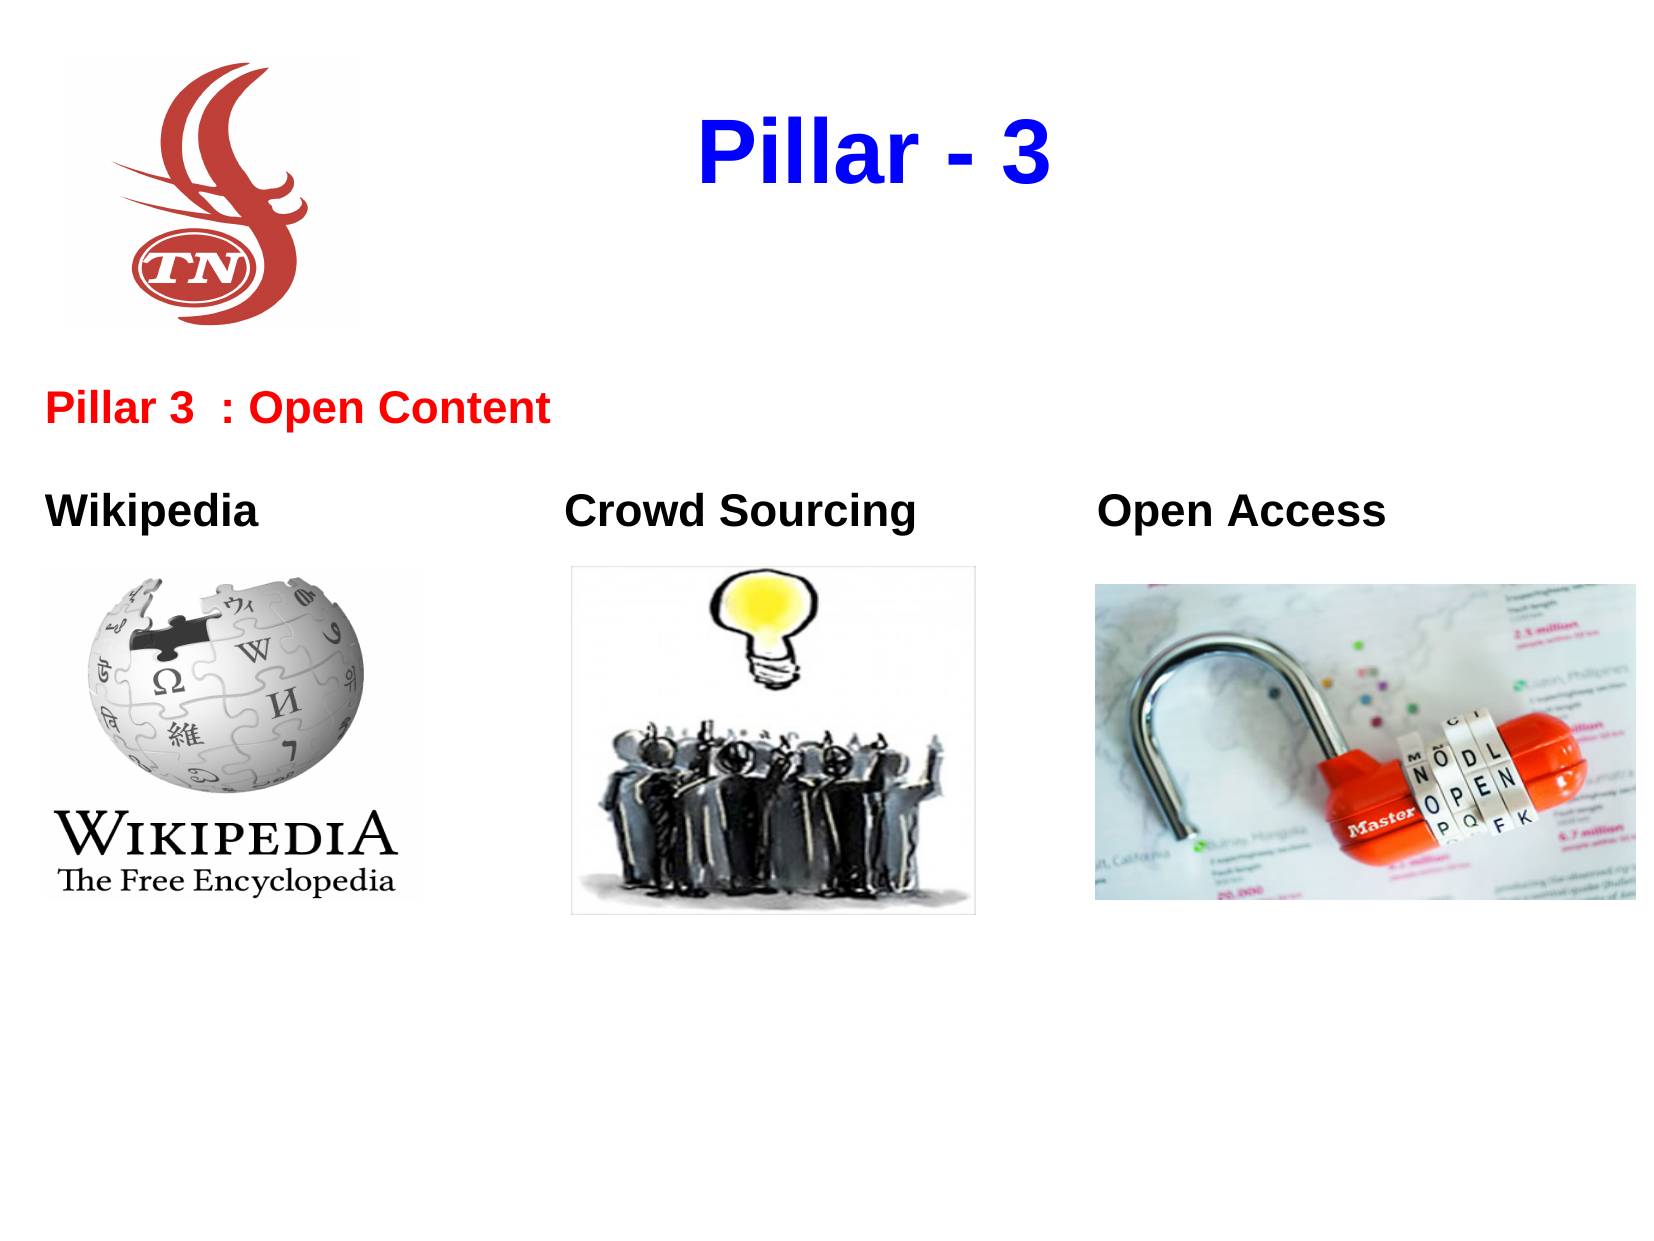

# Pillar - 3
Pillar 3 : Open Content
Wikipedia Crowd Sourcing Open Access